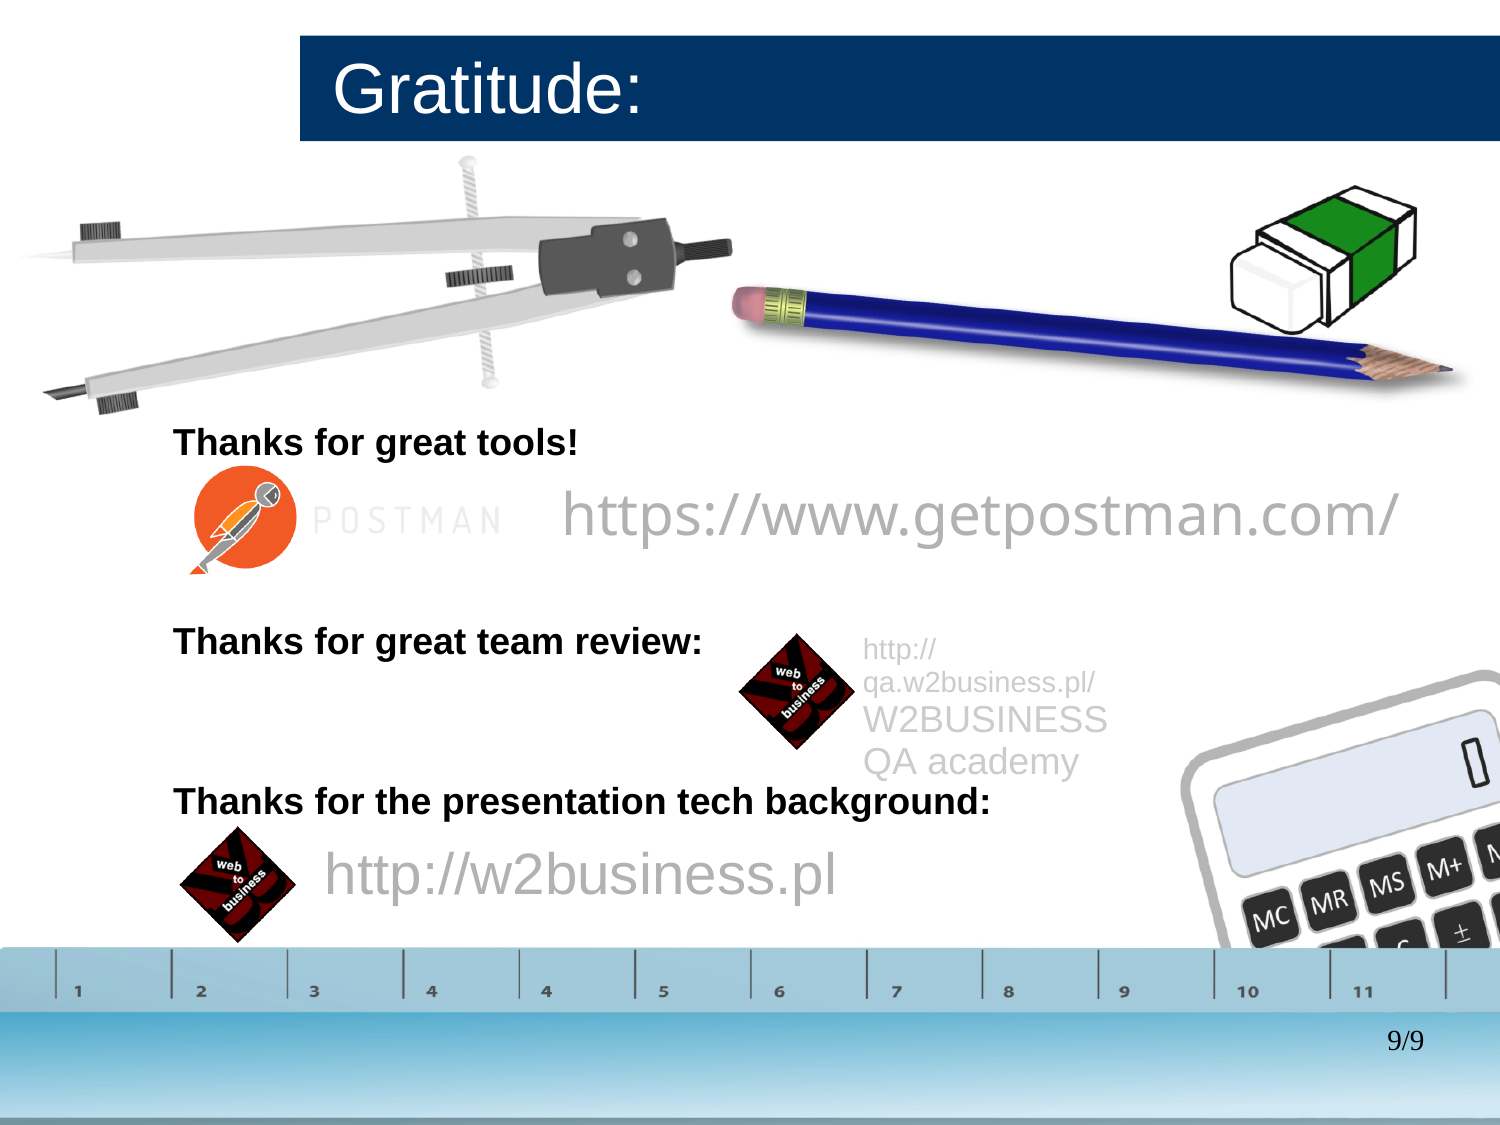

Gratitude:
# Thanks for great tools!
https://www.getpostman.com/
Thanks for great team review:
http://qa.w2business.pl/W2BUSINESS
QA academy
Thanks for the presentation tech background:
http://w2business.pl
9